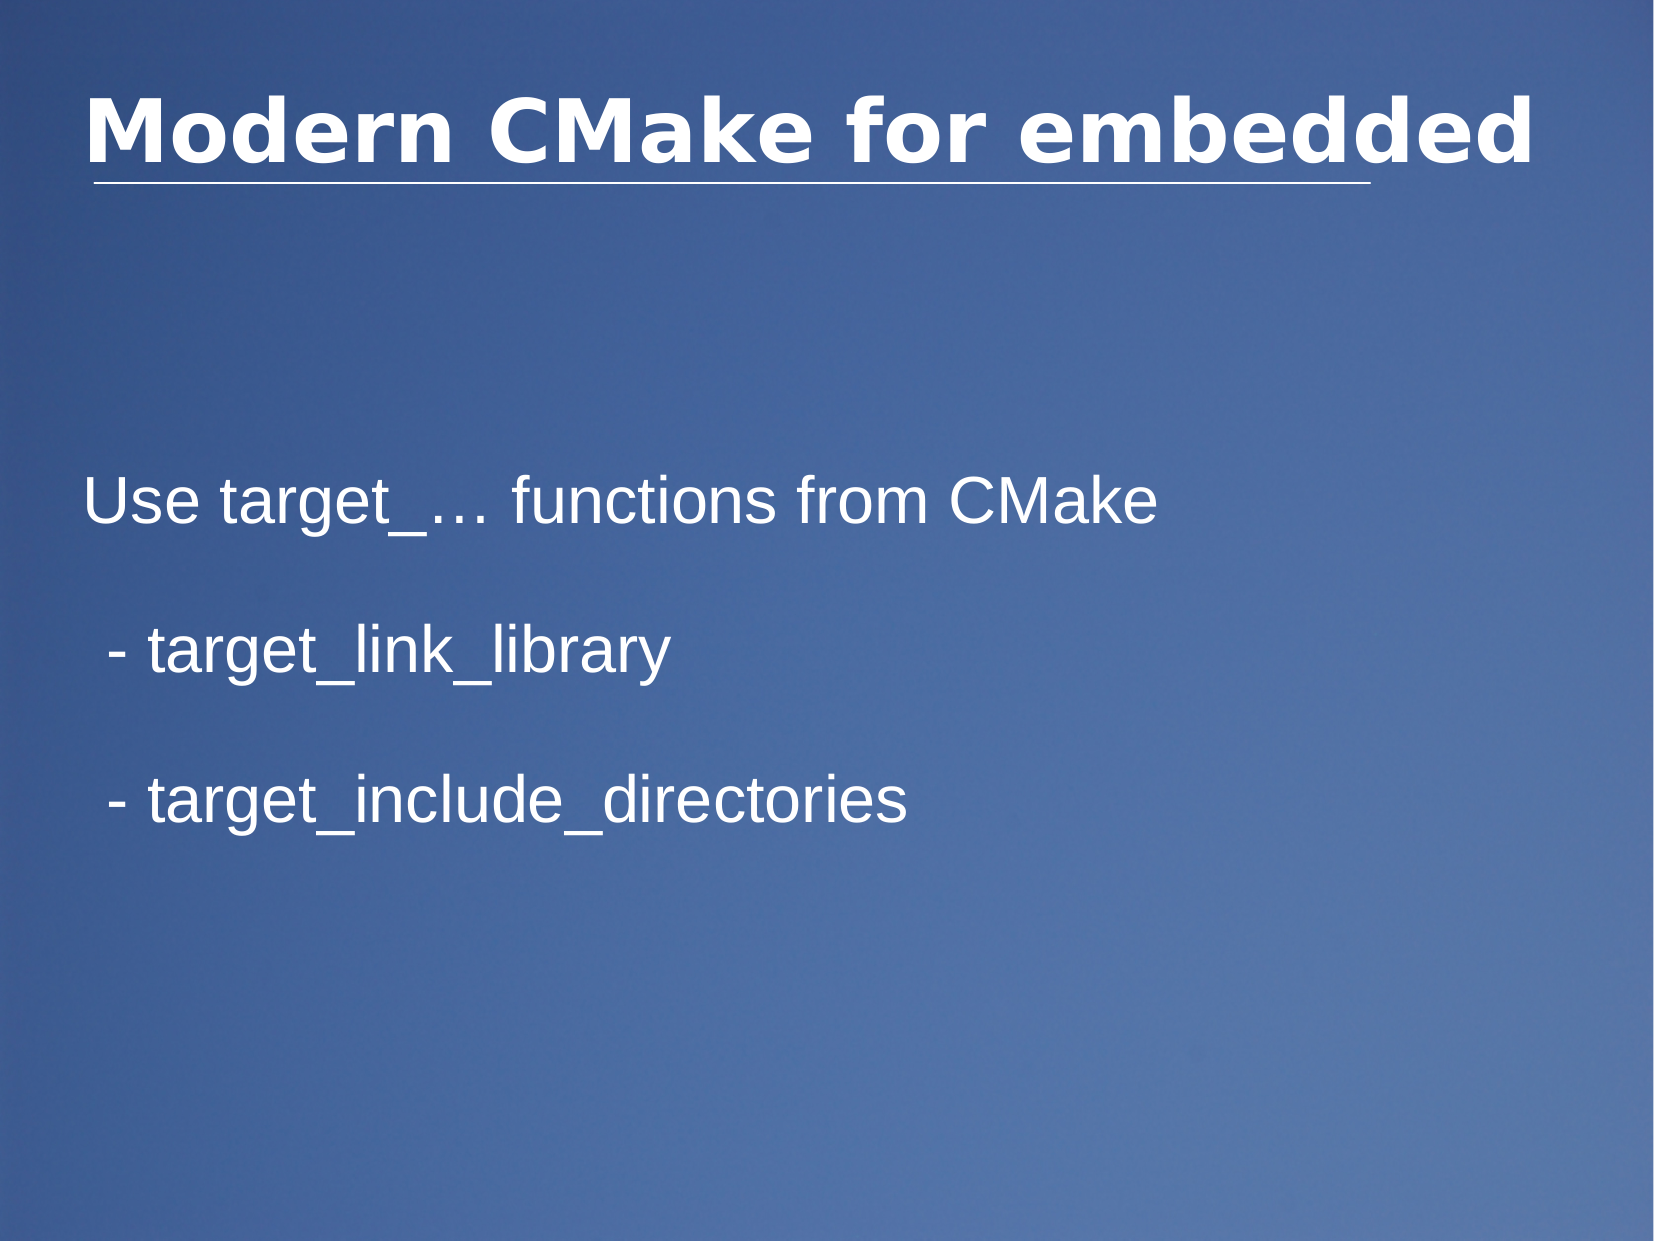

# Modern CMake for embedded
Use target_… functions from CMake
- target_link_library
- target_include_directories